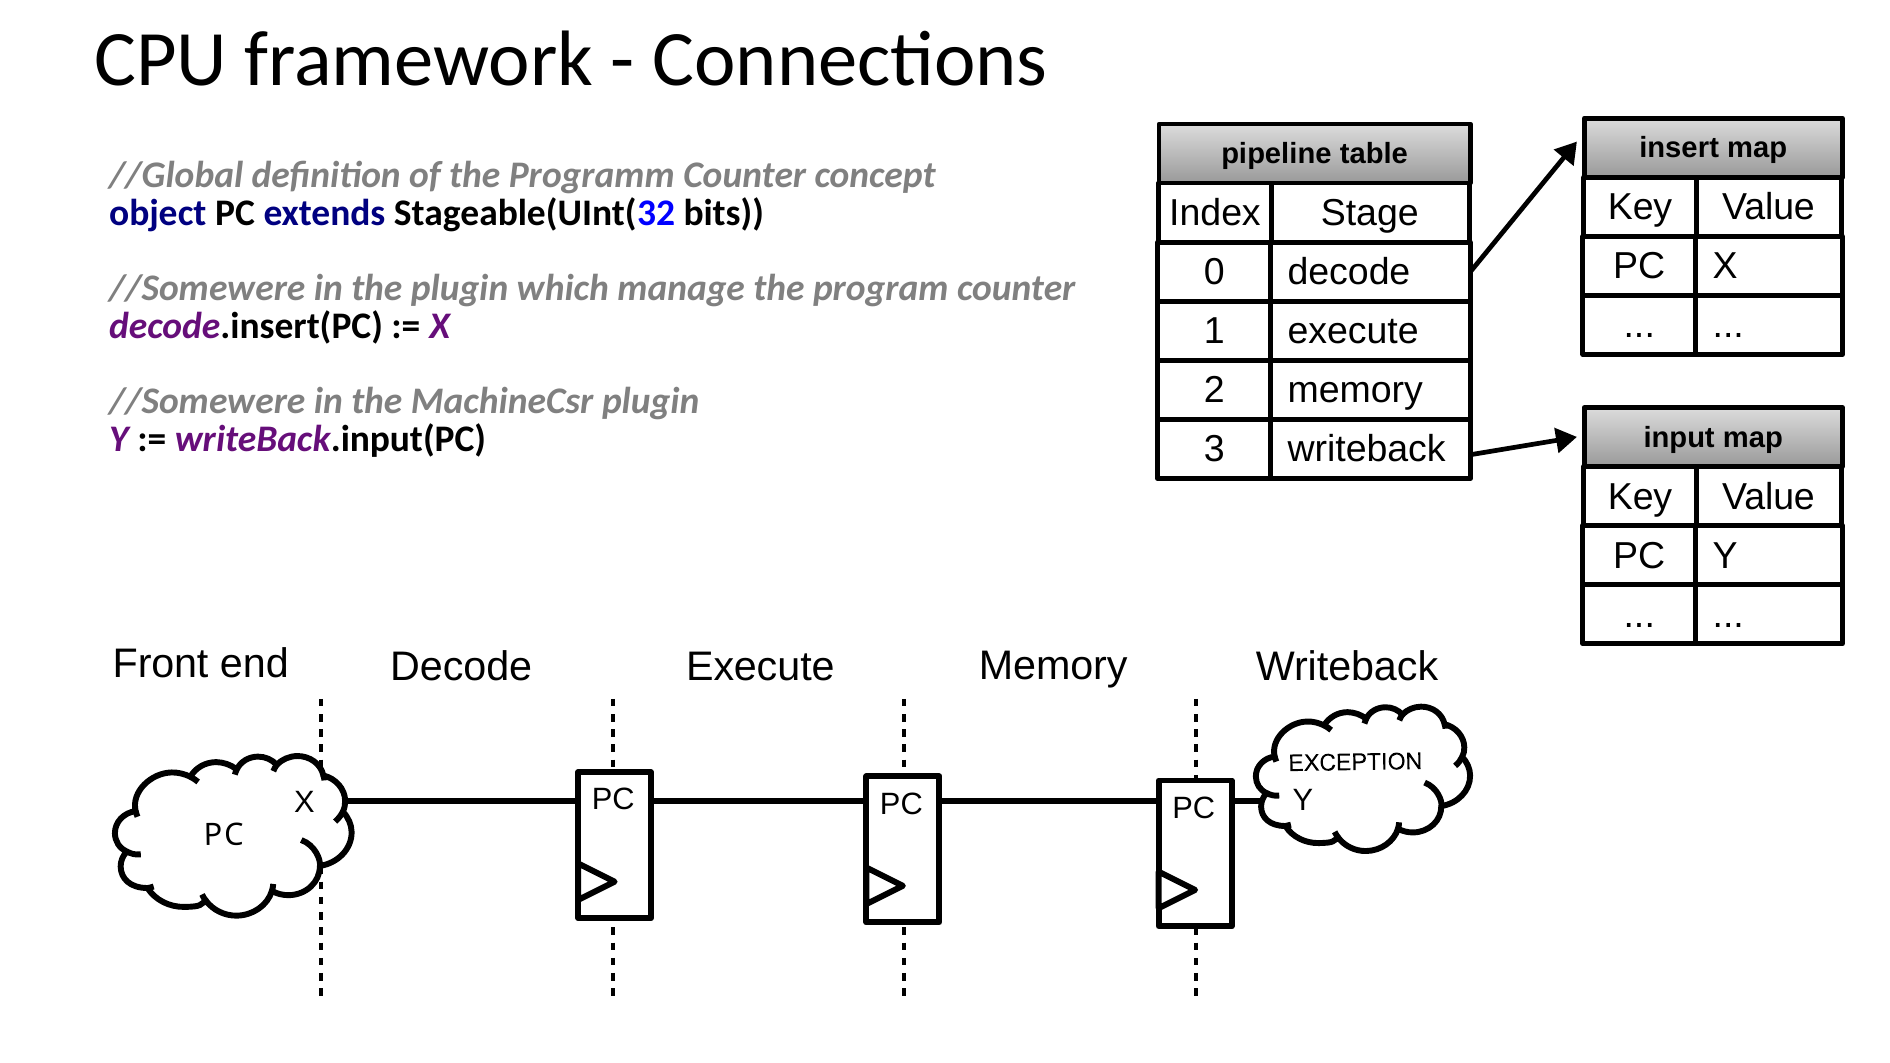

# CPU framework - Connections
insert map
pipeline table
//Global definition of the Programm Counter concept
object PC extends Stageable(UInt(32 bits))
//Somewere in the plugin which manage the program counter
decode.insert(PC) := X
//Somewere in the MachineCsr plugin
Y := writeBack.input(PC)
Key
Value
Index
Stage
PC
X
0
decode
...
...
1
execute
2
memory
input map
3
writeback
Key
Value
PC
Y
...
...